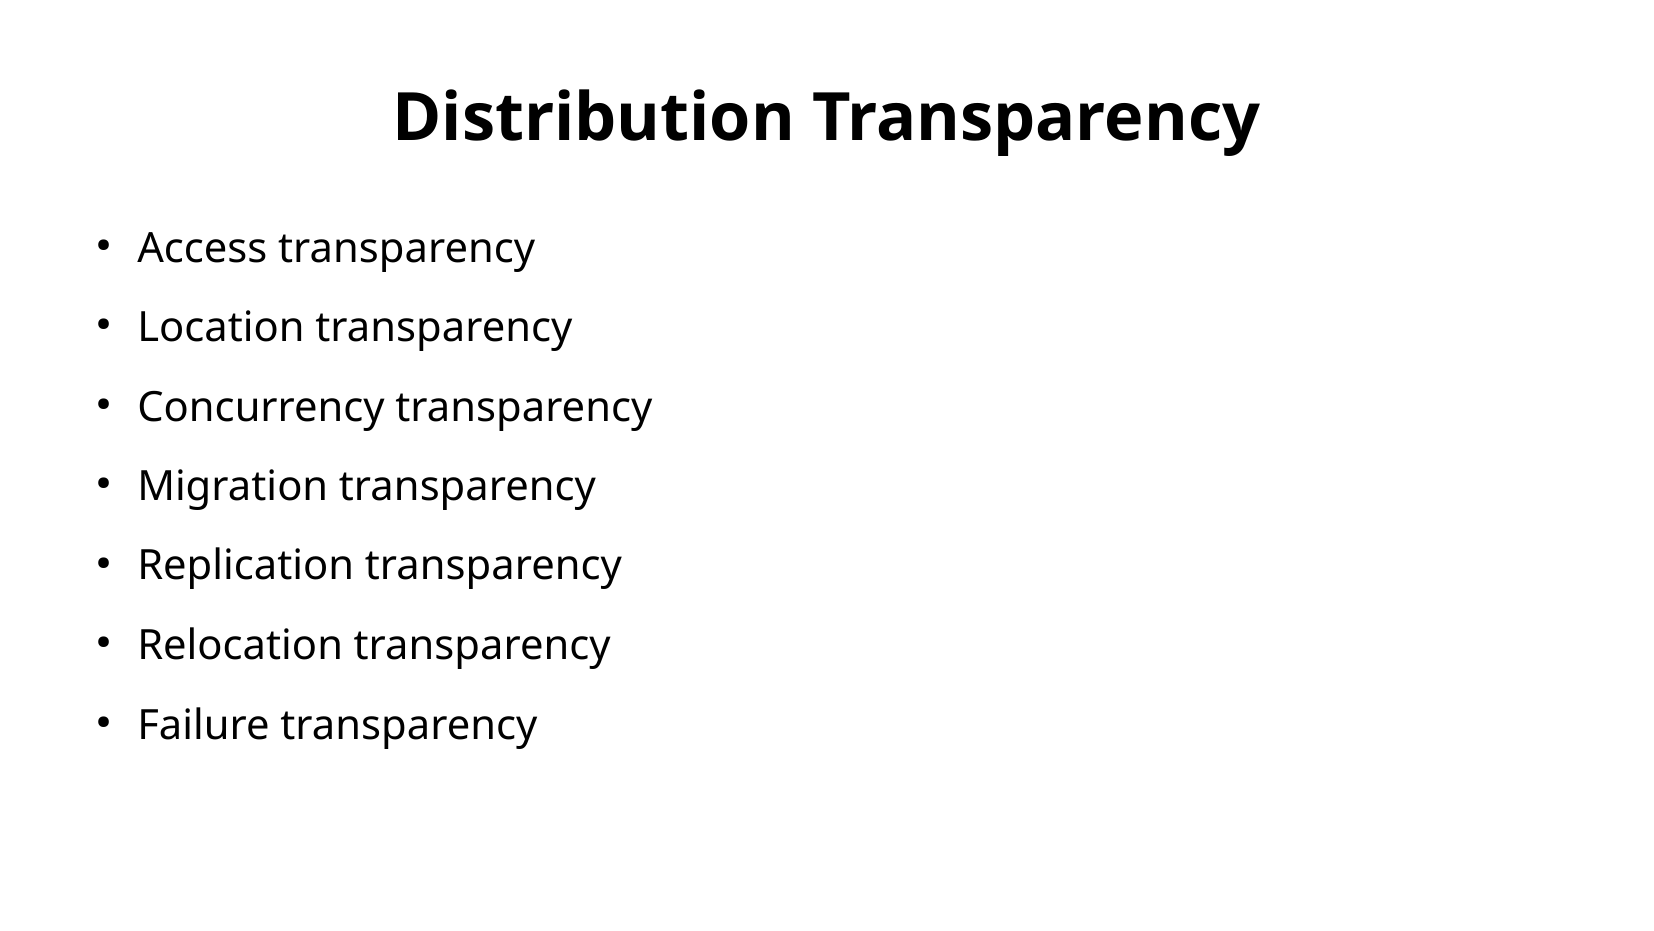

# Distribution Transparency
Access transparency
Location transparency
Concurrency transparency
Migration transparency
Replication transparency
Relocation transparency
Failure transparency